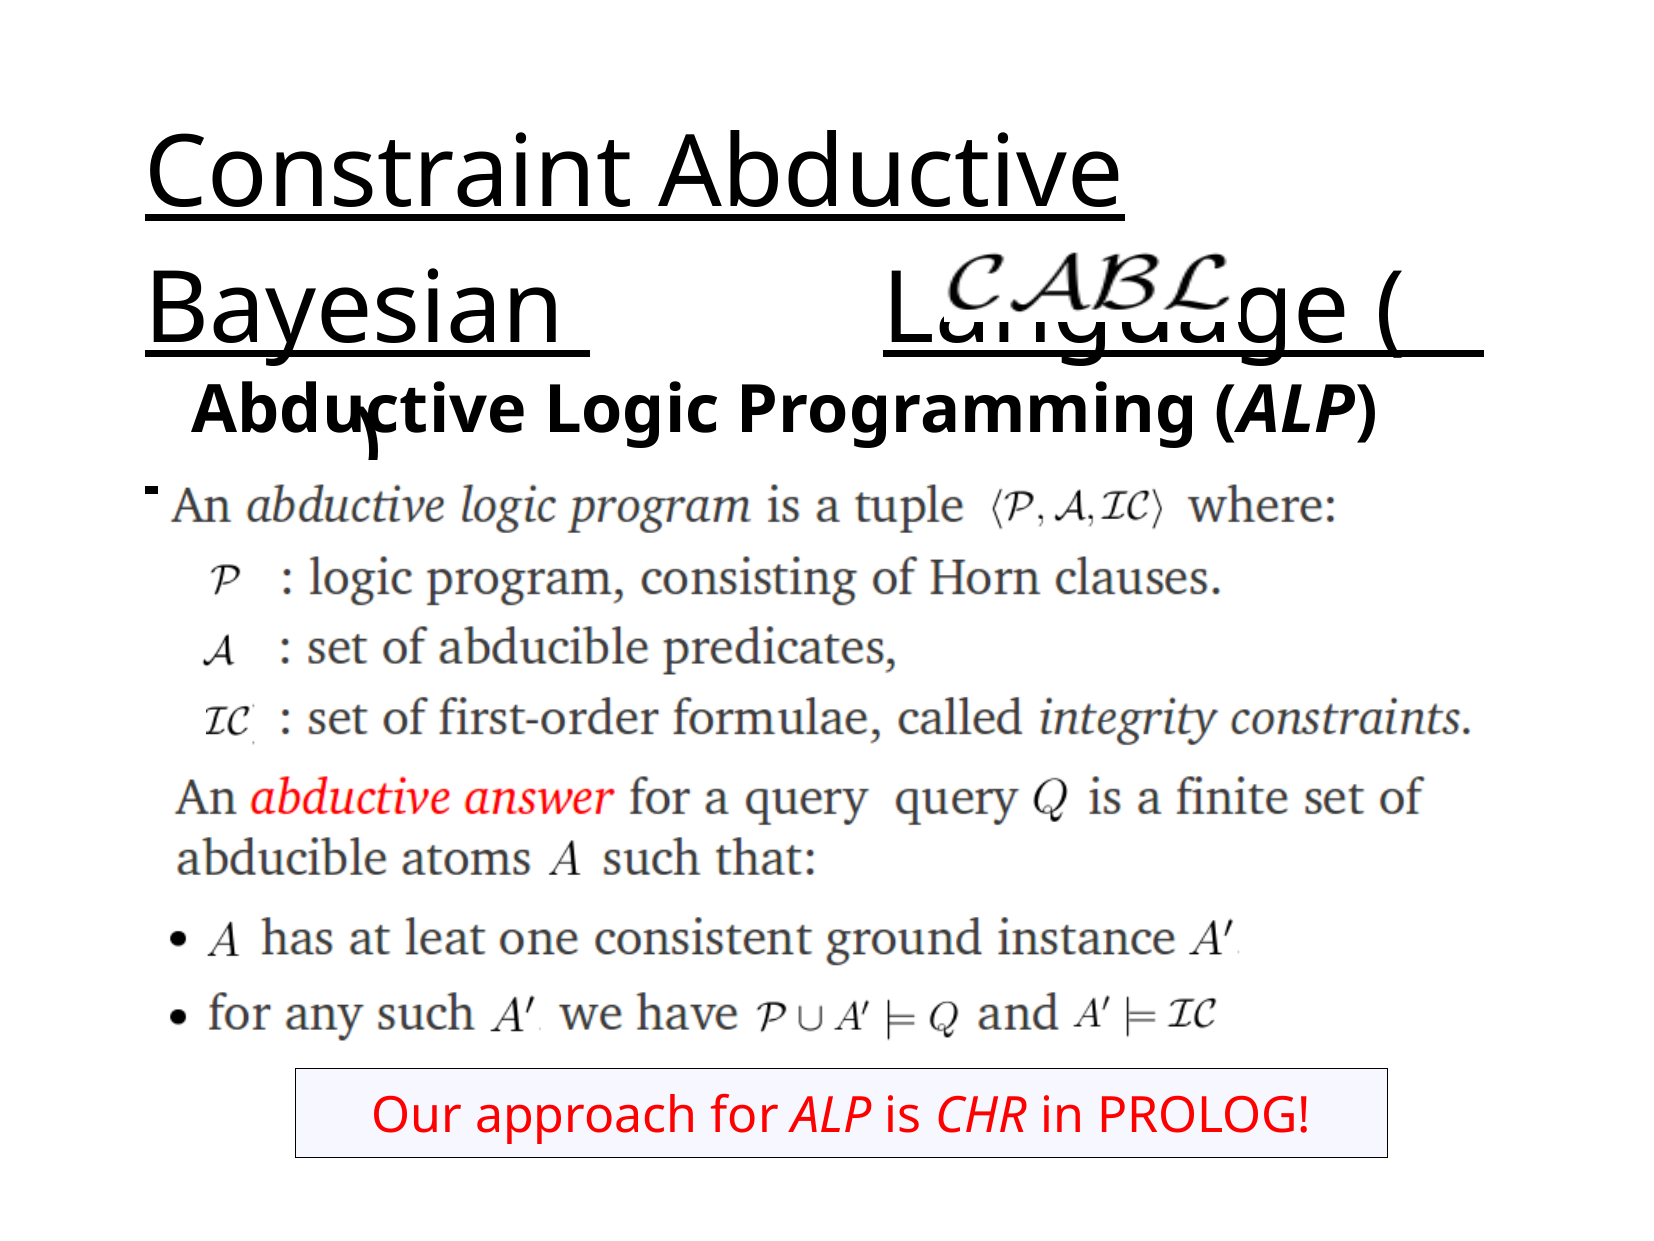

Constraint Abductive Bayesian 				Language ( )
Abductive Logic Programming (ALP)
Our approach for ALP is CHR in PROLOG!